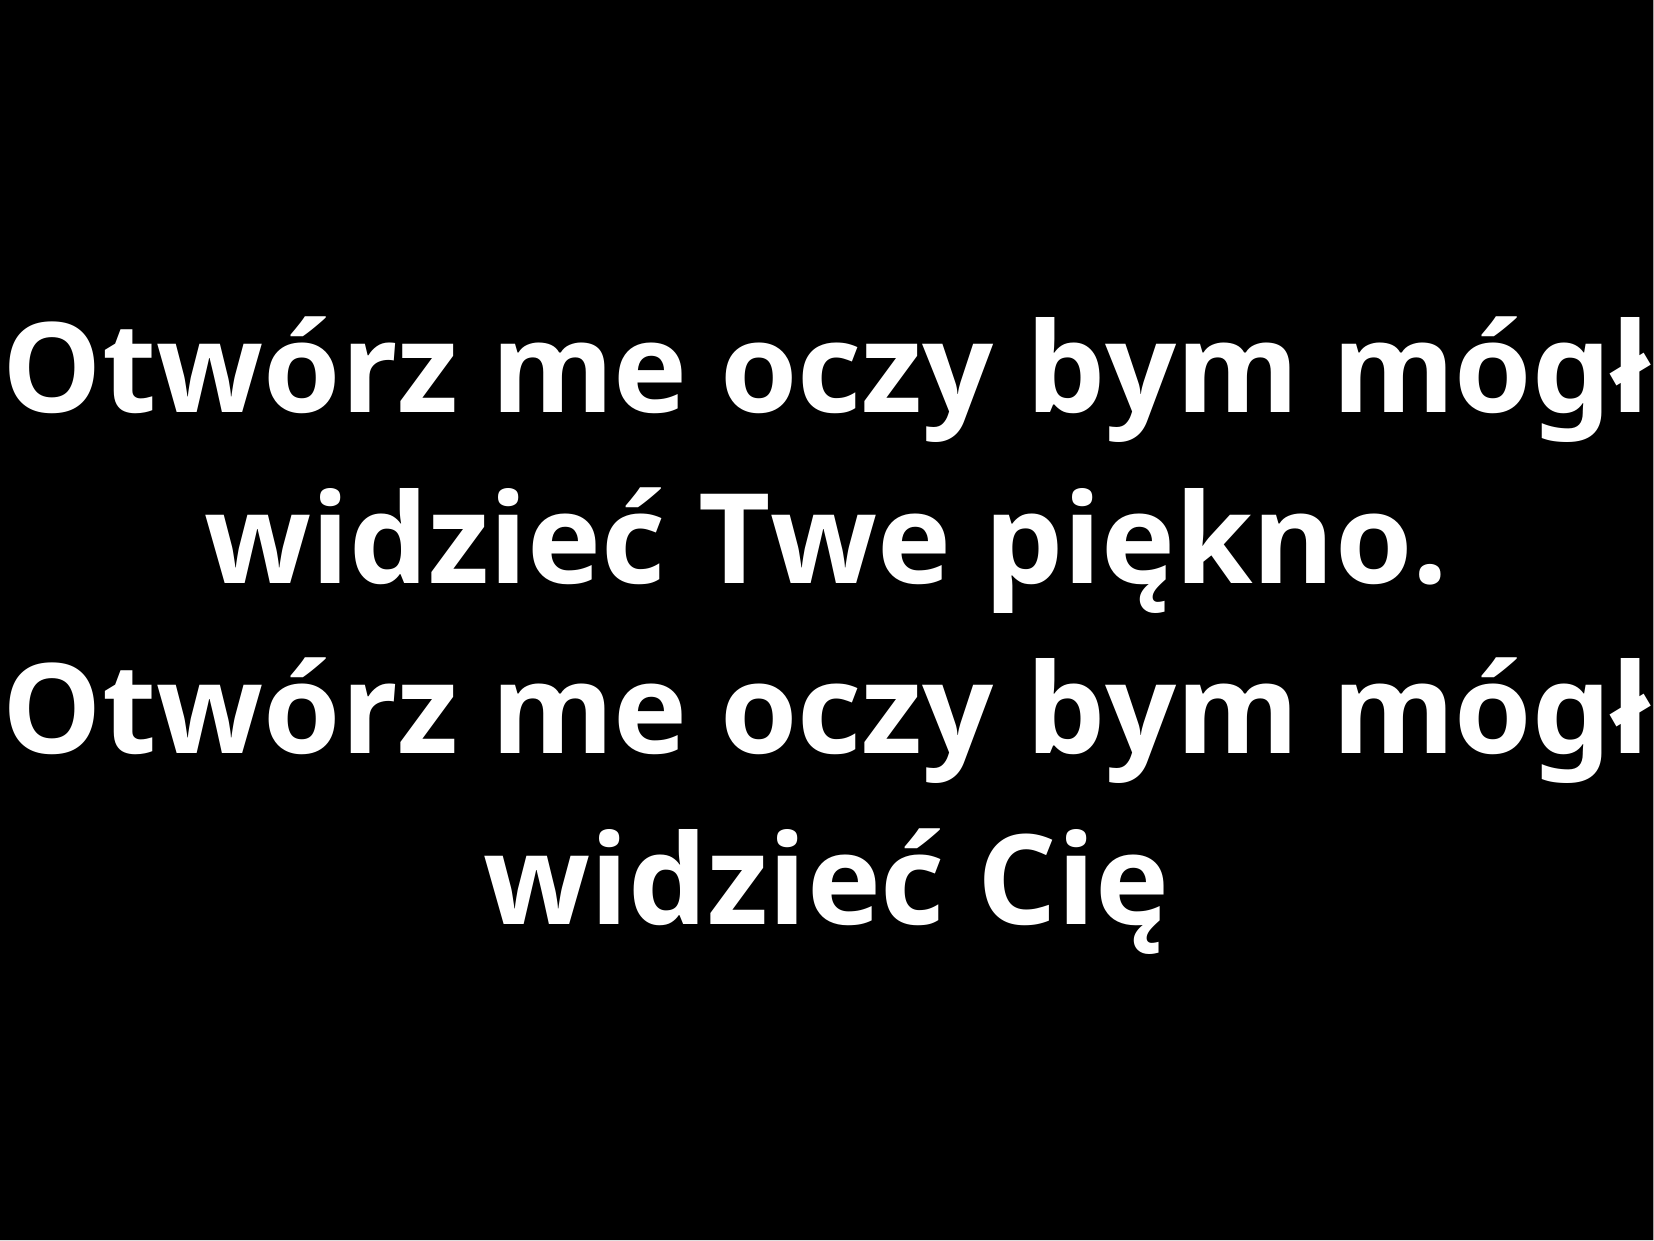

# Otwórz me oczy bym mógł widzieć Twe piękno. Otwórz me oczy bym mógł widzieć Cię